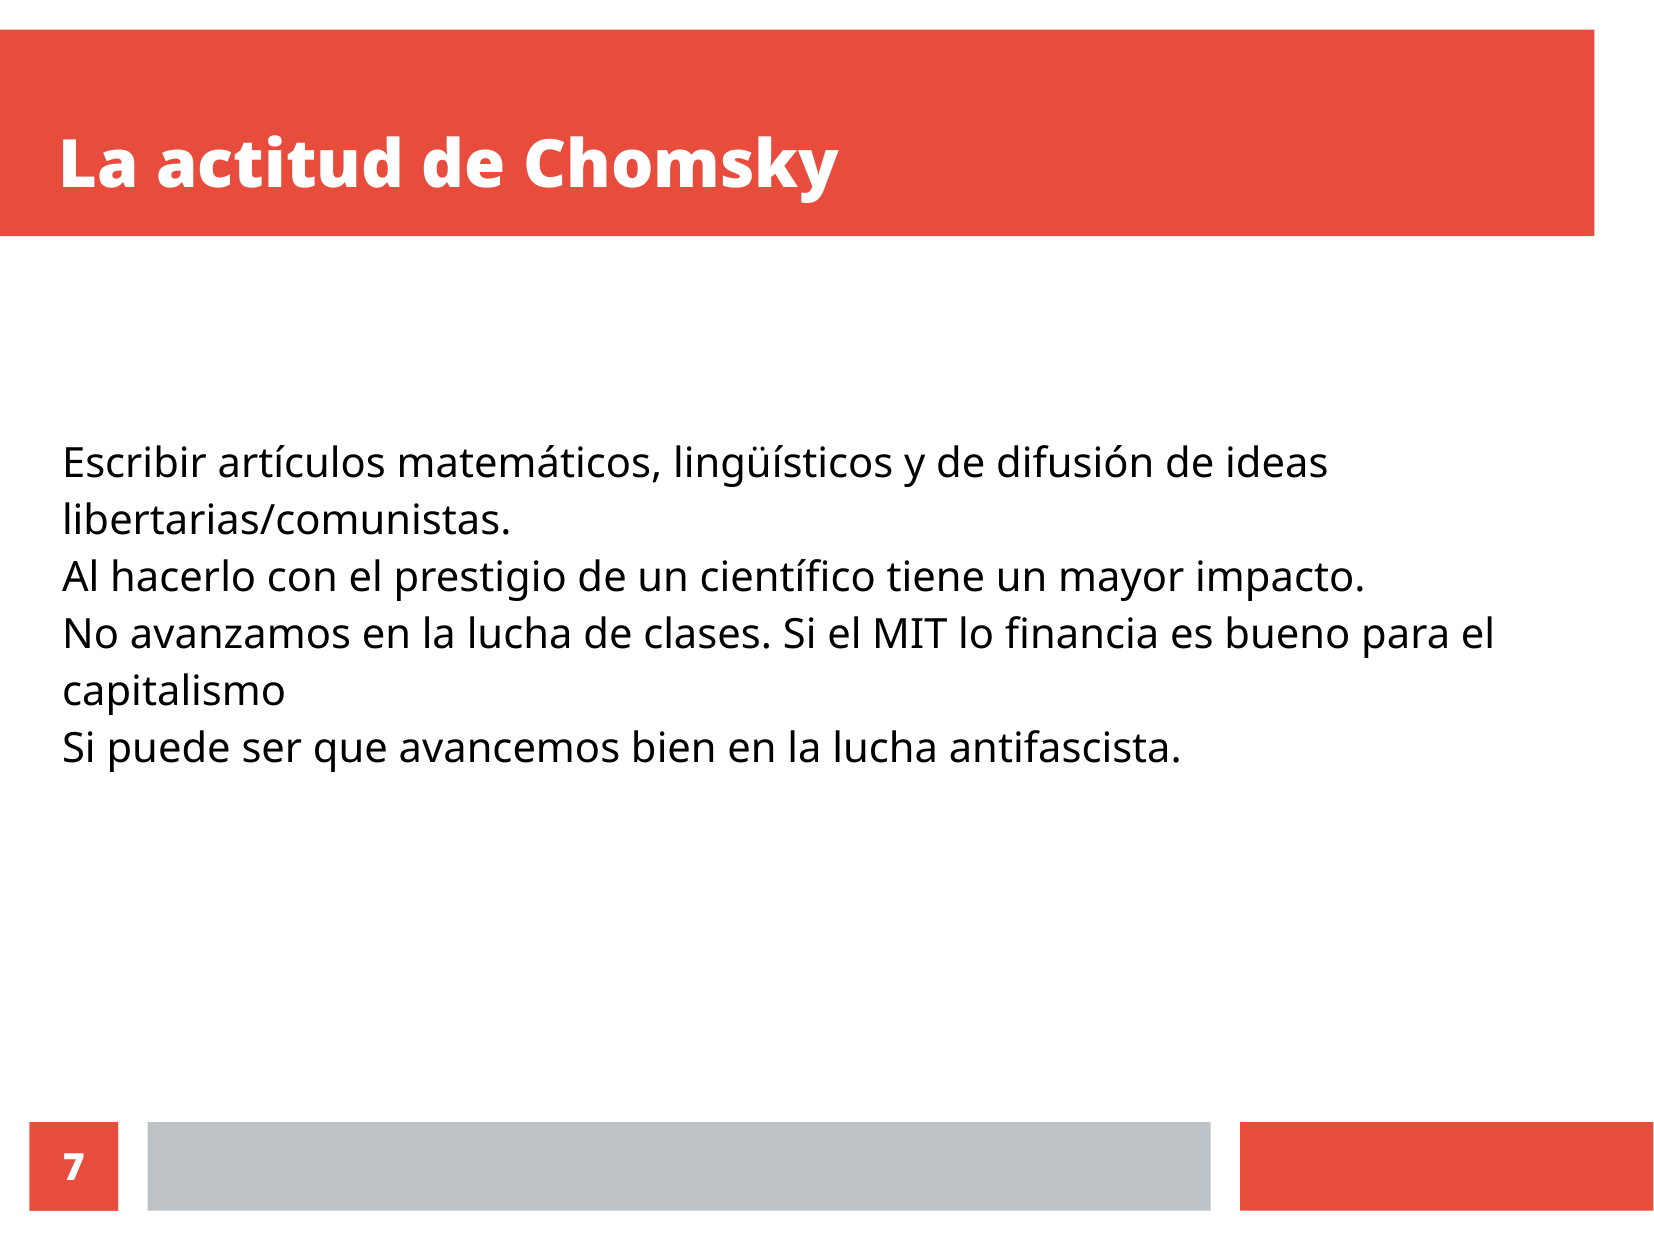

# La actitud de Chomsky
Escribir artículos matemáticos, lingüísticos y de difusión de ideas libertarias/comunistas.
Al hacerlo con el prestigio de un científico tiene un mayor impacto.
No avanzamos en la lucha de clases. Si el MIT lo financia es bueno para el capitalismo
Si puede ser que avancemos bien en la lucha antifascista.
7